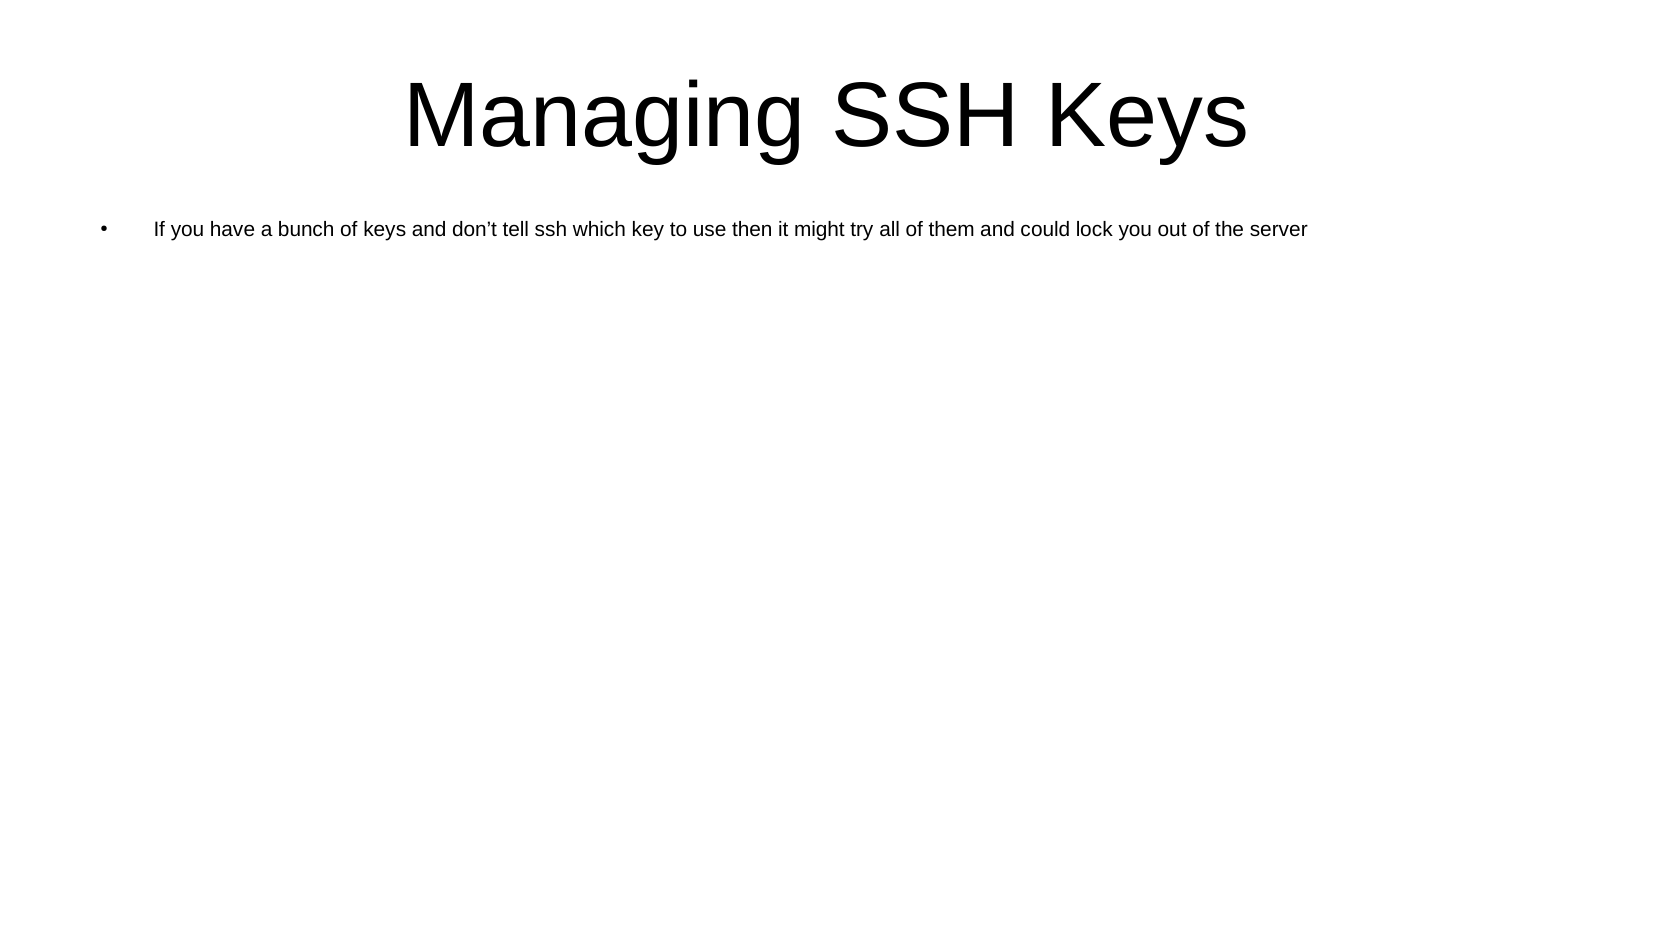

# Managing SSH Keys
If you have a bunch of keys and don’t tell ssh which key to use then it might try all of them and could lock you out of the server